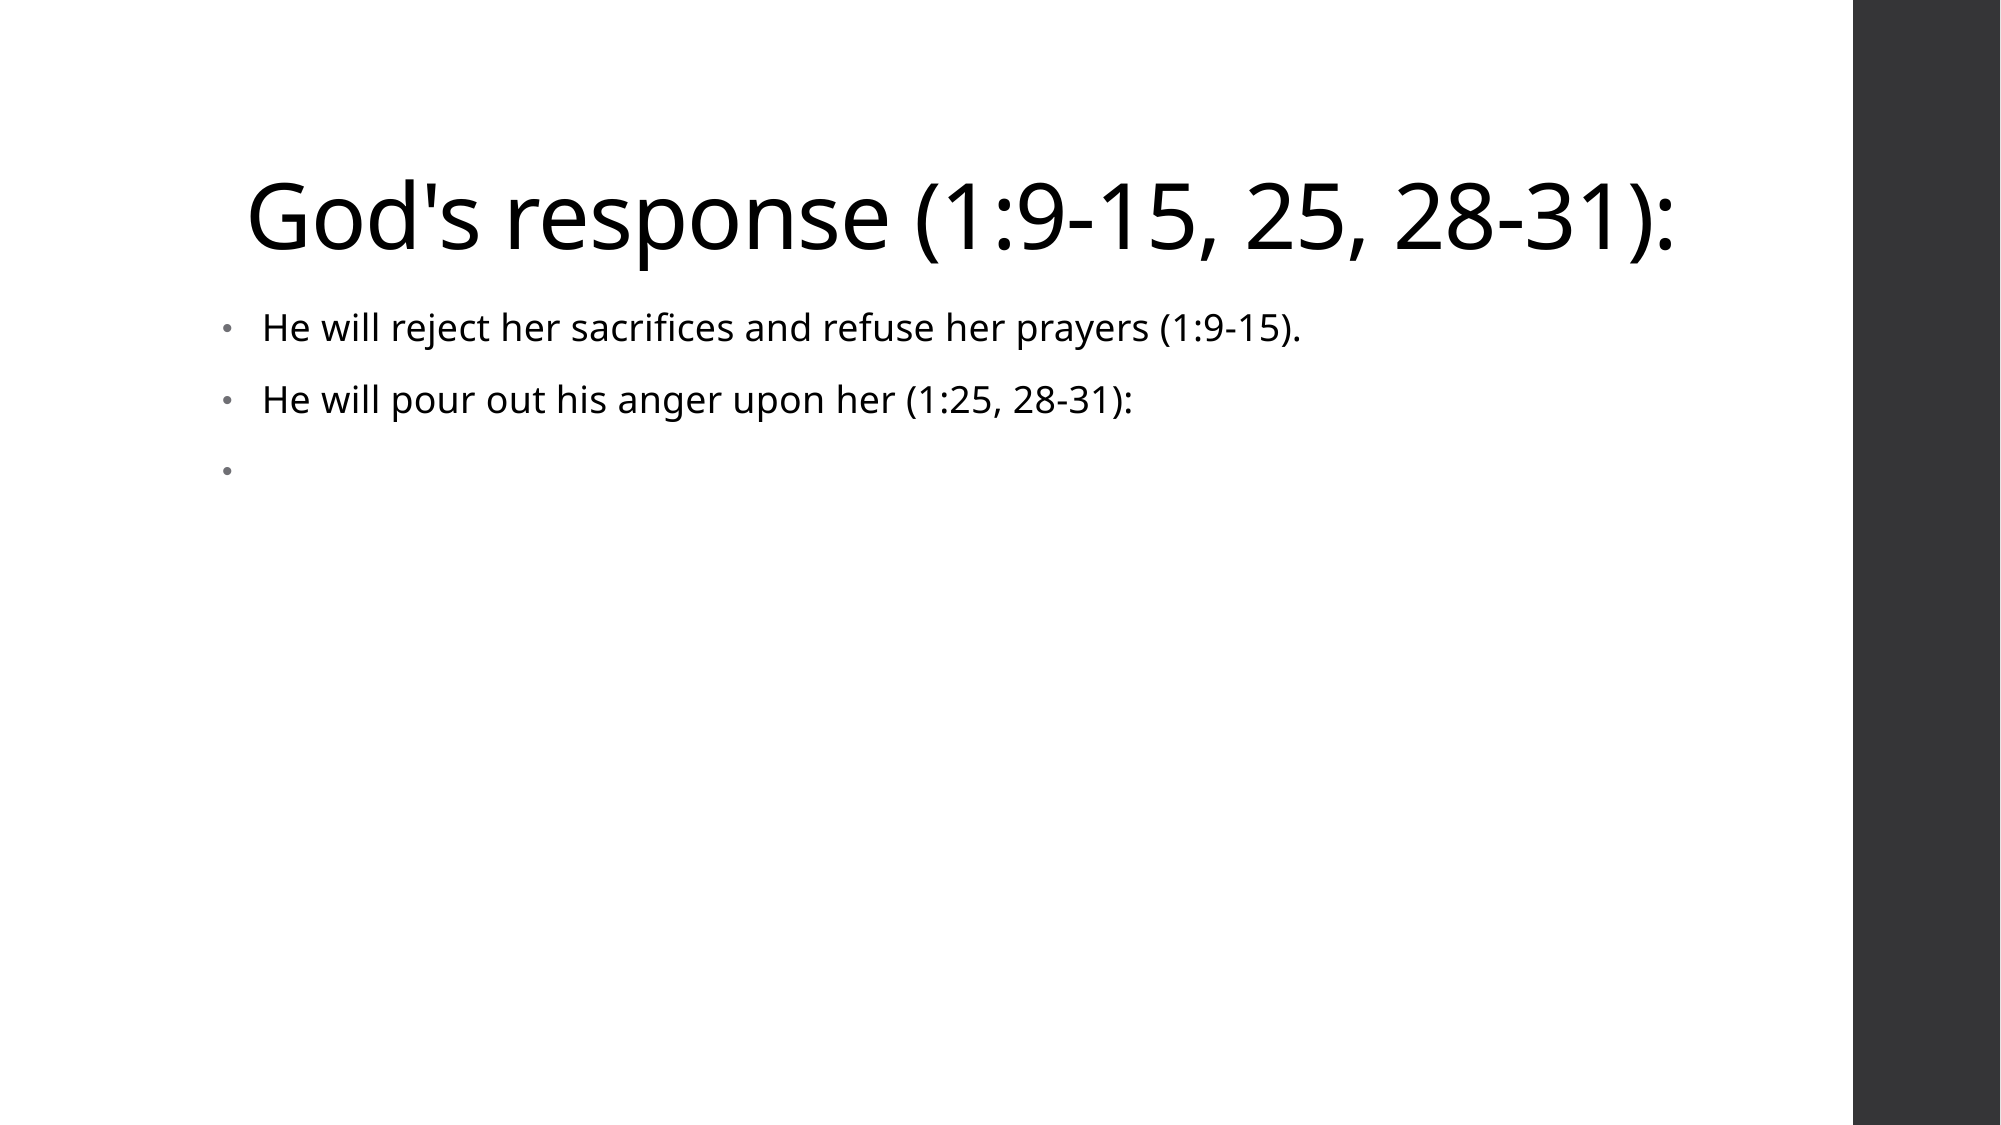

# God's response (1:9-15, 25, 28-31):
 He will reject her sacrifices and refuse her prayers (1:9-15).
 He will pour out his anger upon her (1:25, 28-31):